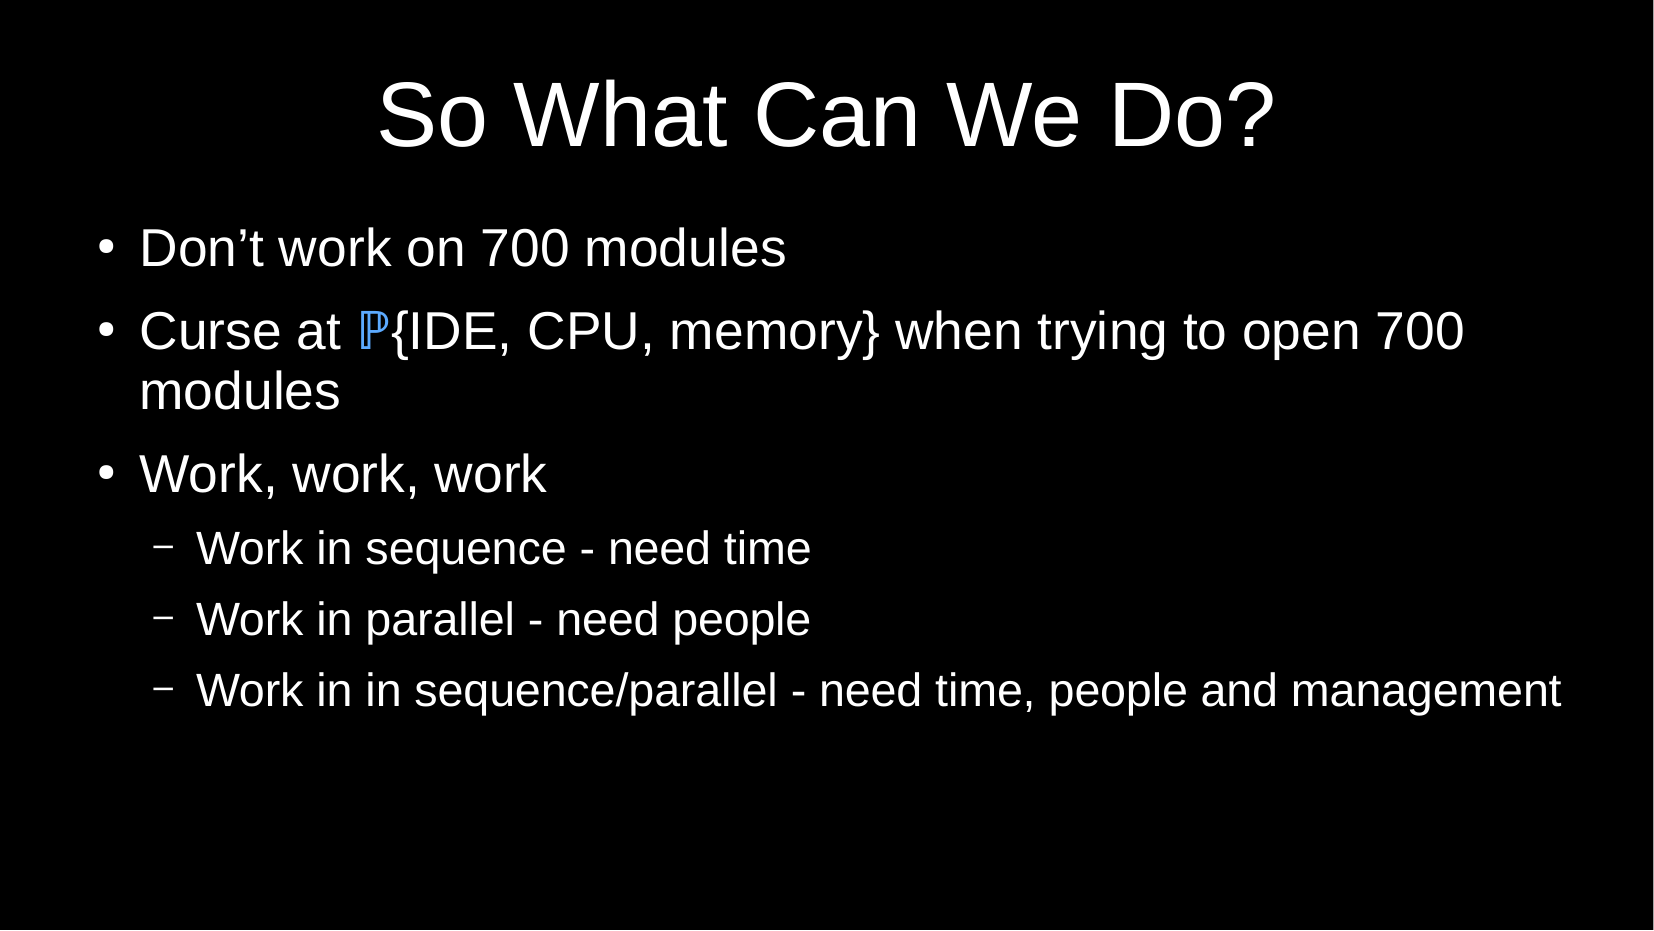

# So What Can We Do?
Don’t work on 700 modules
Curse at ℙ{IDE, CPU, memory} when trying to open 700 modules
Work, work, work
Work in sequence - need time
Work in parallel - need people
Work in in sequence/parallel - need time, people and management